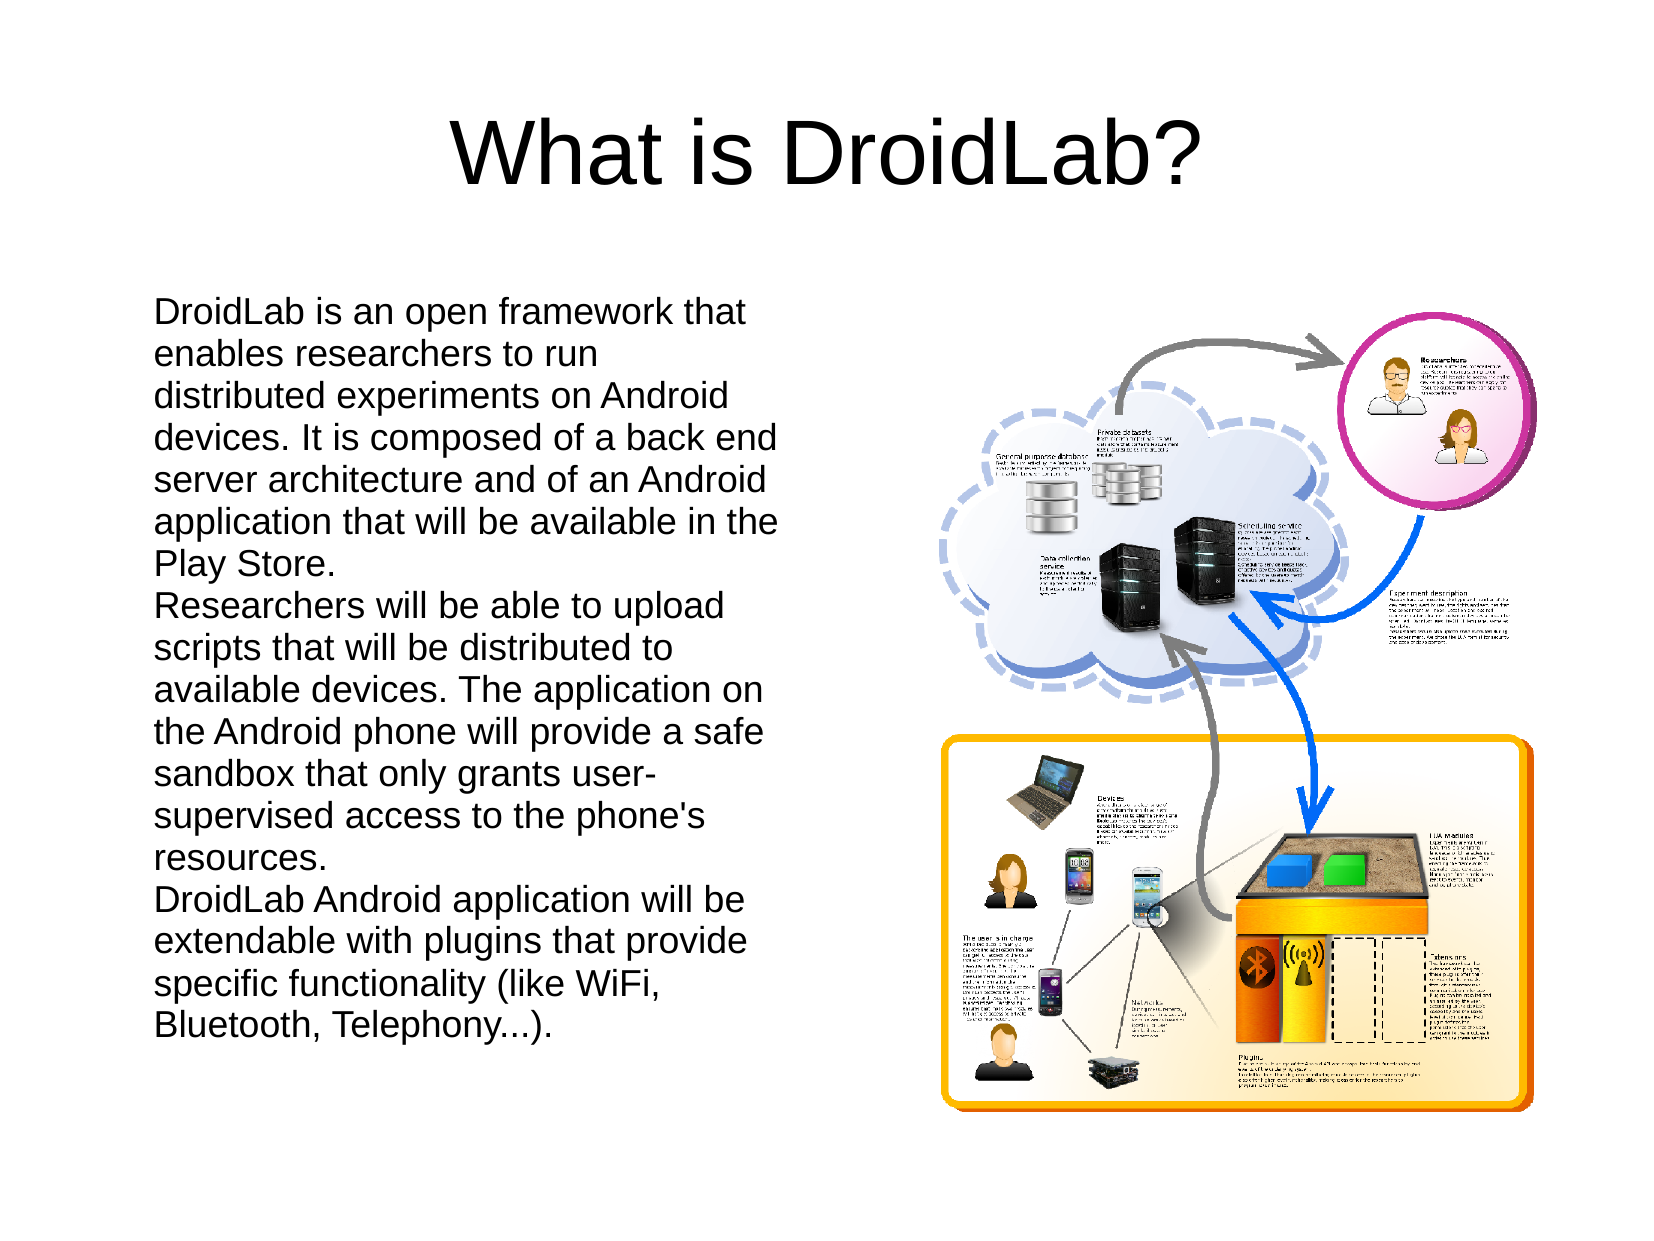

# What is DroidLab?
DroidLab is an open framework that enables researchers to run distributed experiments on Android devices. It is composed of a back end server architecture and of an Android application that will be available in the Play Store.
Researchers will be able to upload scripts that will be distributed to available devices. The application on the Android phone will provide a safe sandbox that only grants user-supervised access to the phone's resources.
DroidLab Android application will be extendable with plugins that provide specific functionality (like WiFi, Bluetooth, Telephony...).